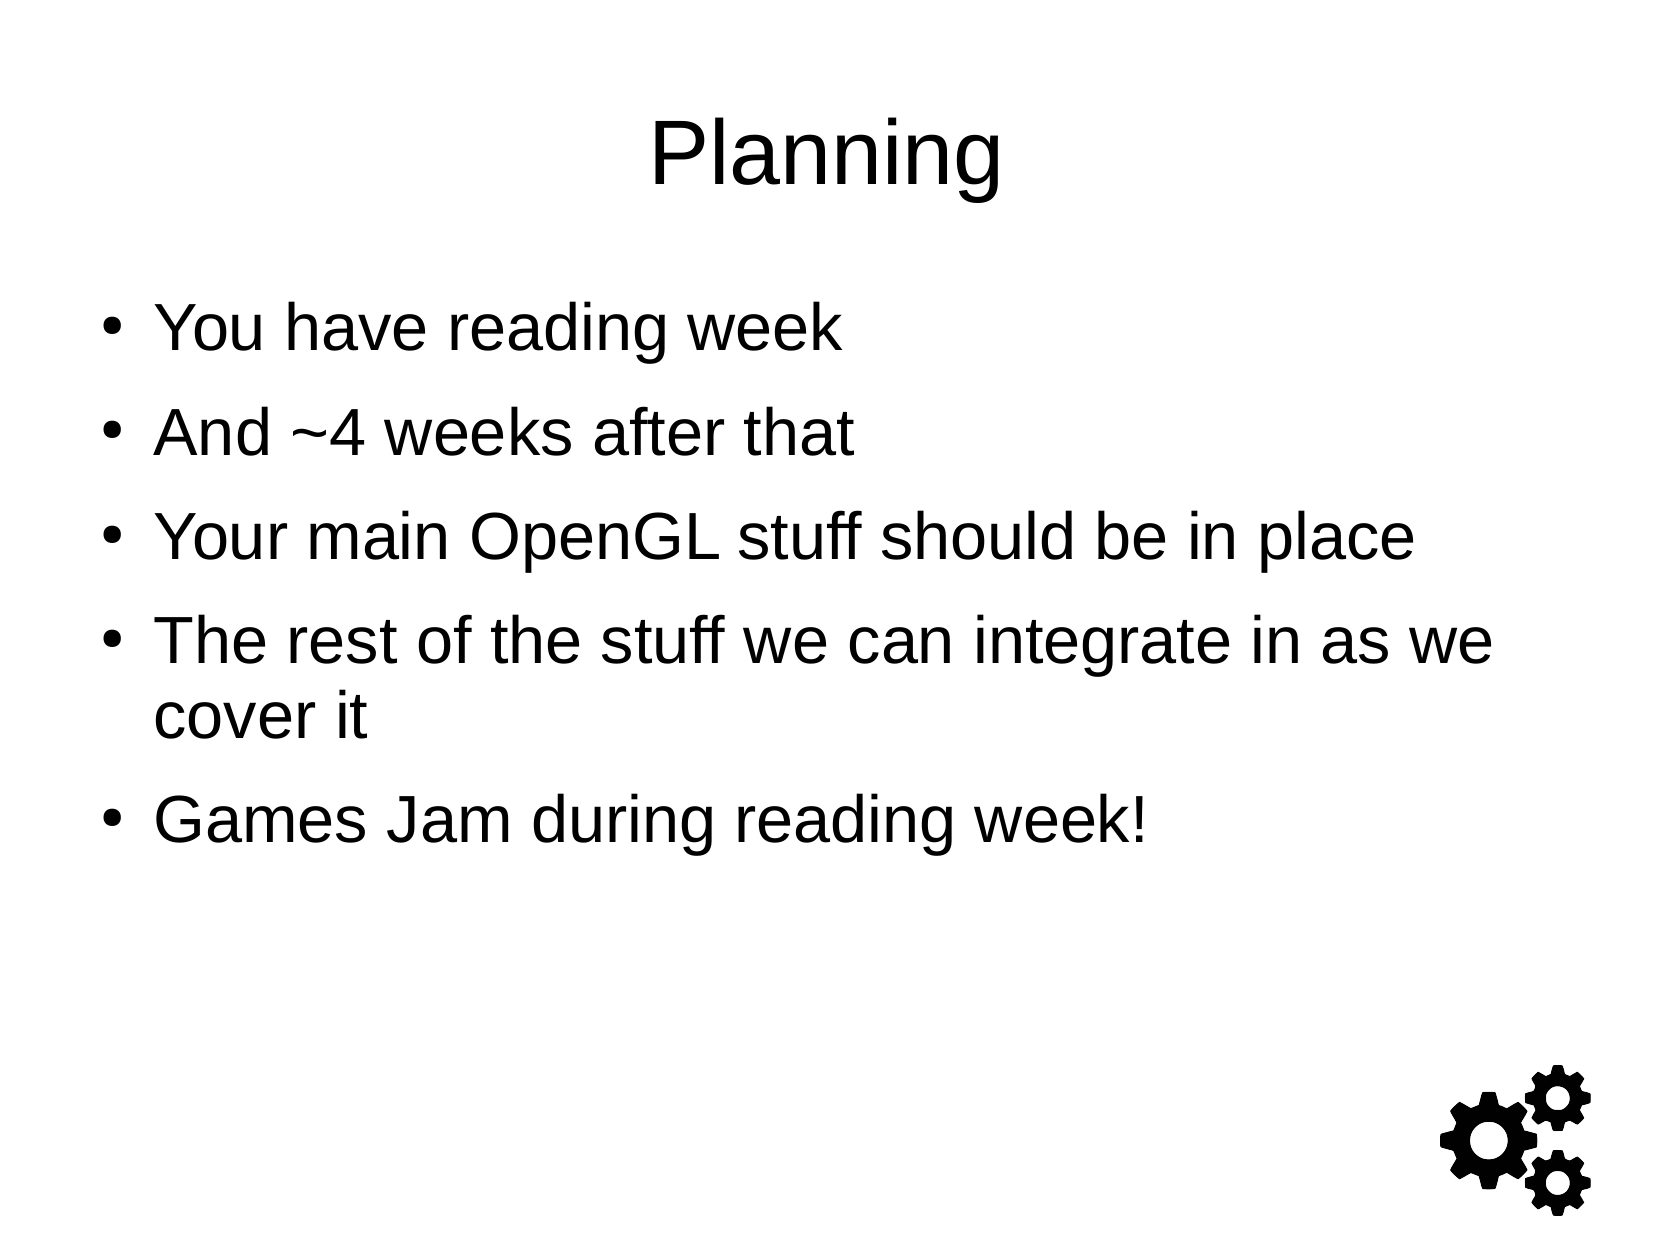

# Planning
You have reading week
And ~4 weeks after that
Your main OpenGL stuff should be in place
The rest of the stuff we can integrate in as we cover it
Games Jam during reading week!